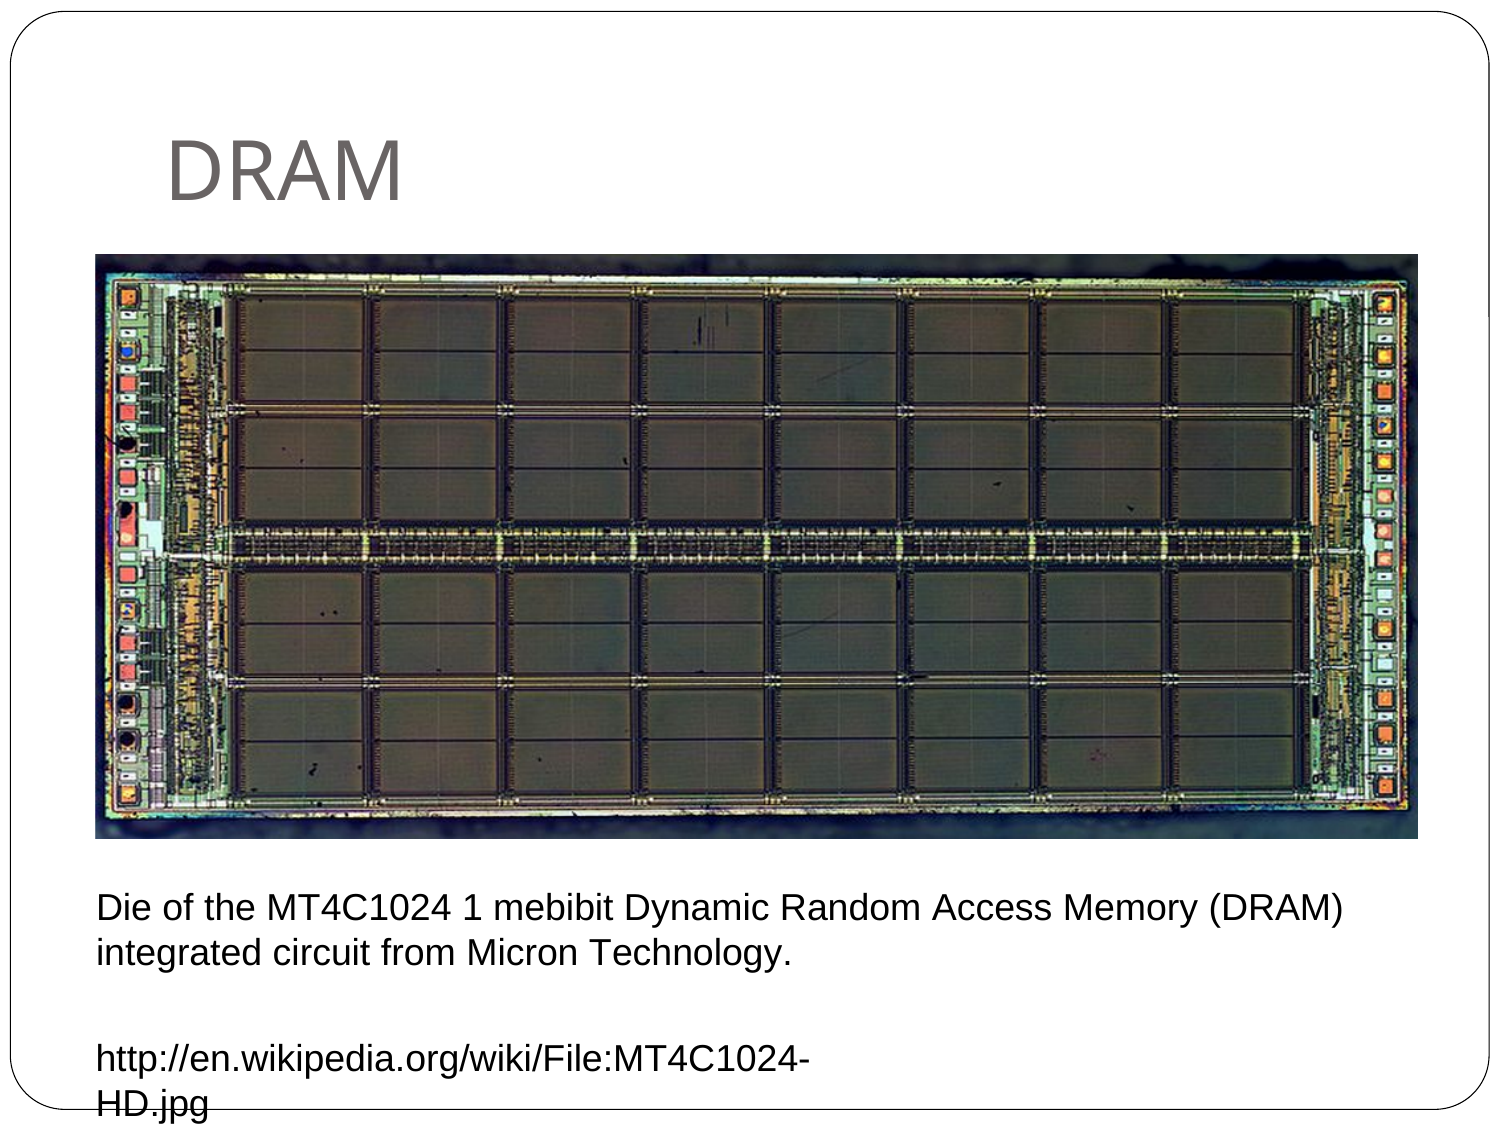

# DRAM
Die of the MT4C1024 1 mebibit Dynamic Random Access Memory (DRAM) integrated circuit from Micron Technology.
http://en.wikipedia.org/wiki/File:MT4C1024-HD.jpg